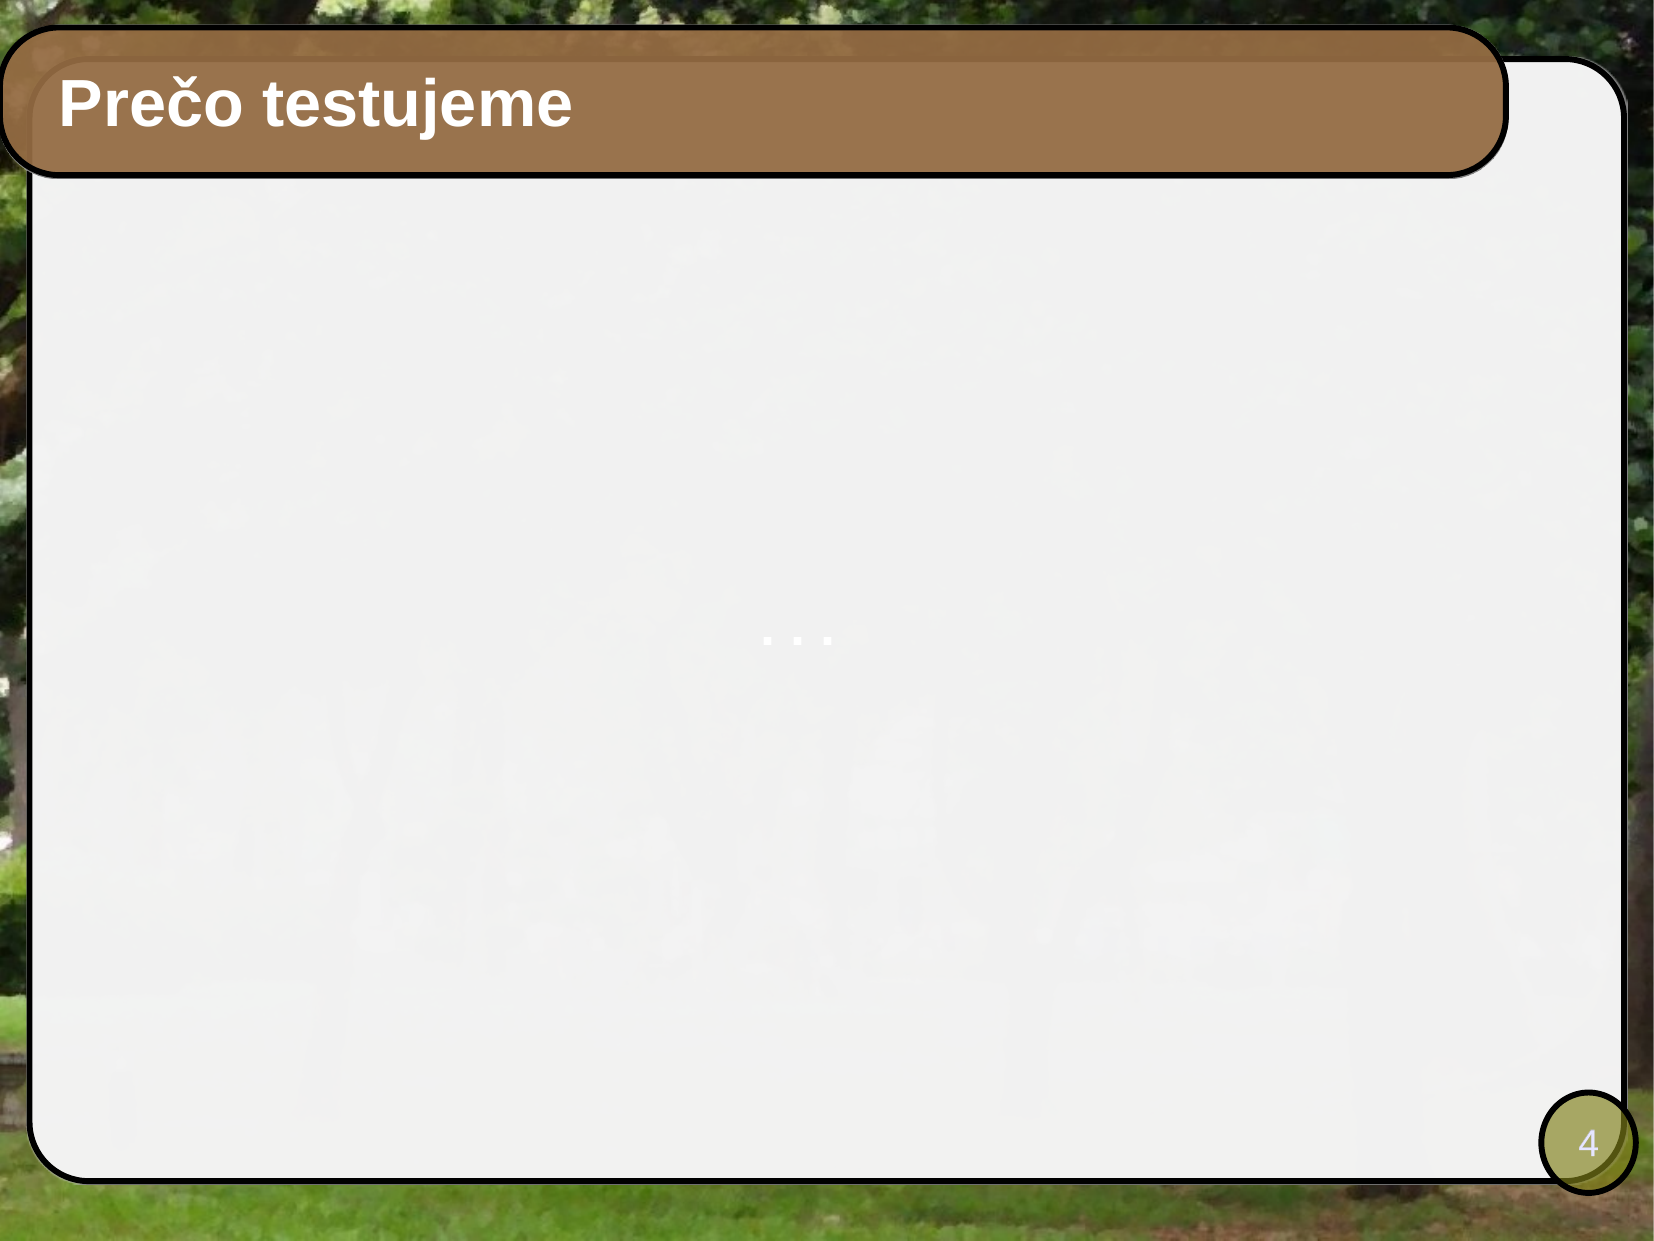

# Prečo testujeme
. . .
4